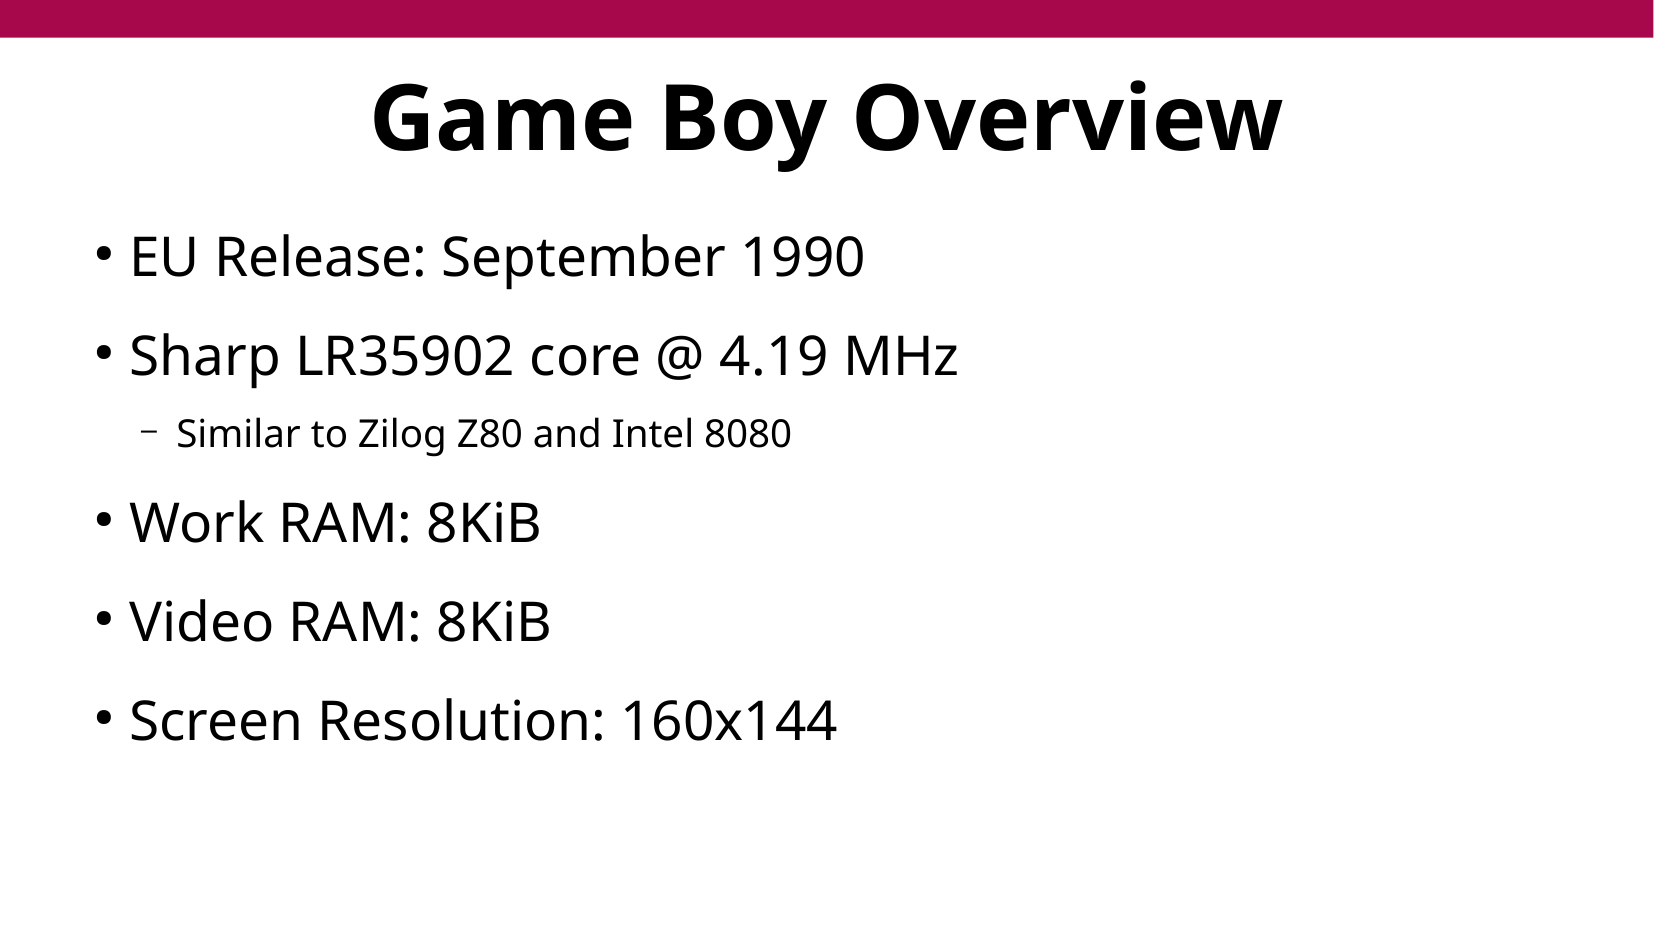

# Game Boy Overview
EU Release: September 1990
Sharp LR35902 core @ 4.19 MHz
Similar to Zilog Z80 and Intel 8080
Work RAM: 8KiB
Video RAM: 8KiB
Screen Resolution: 160x144